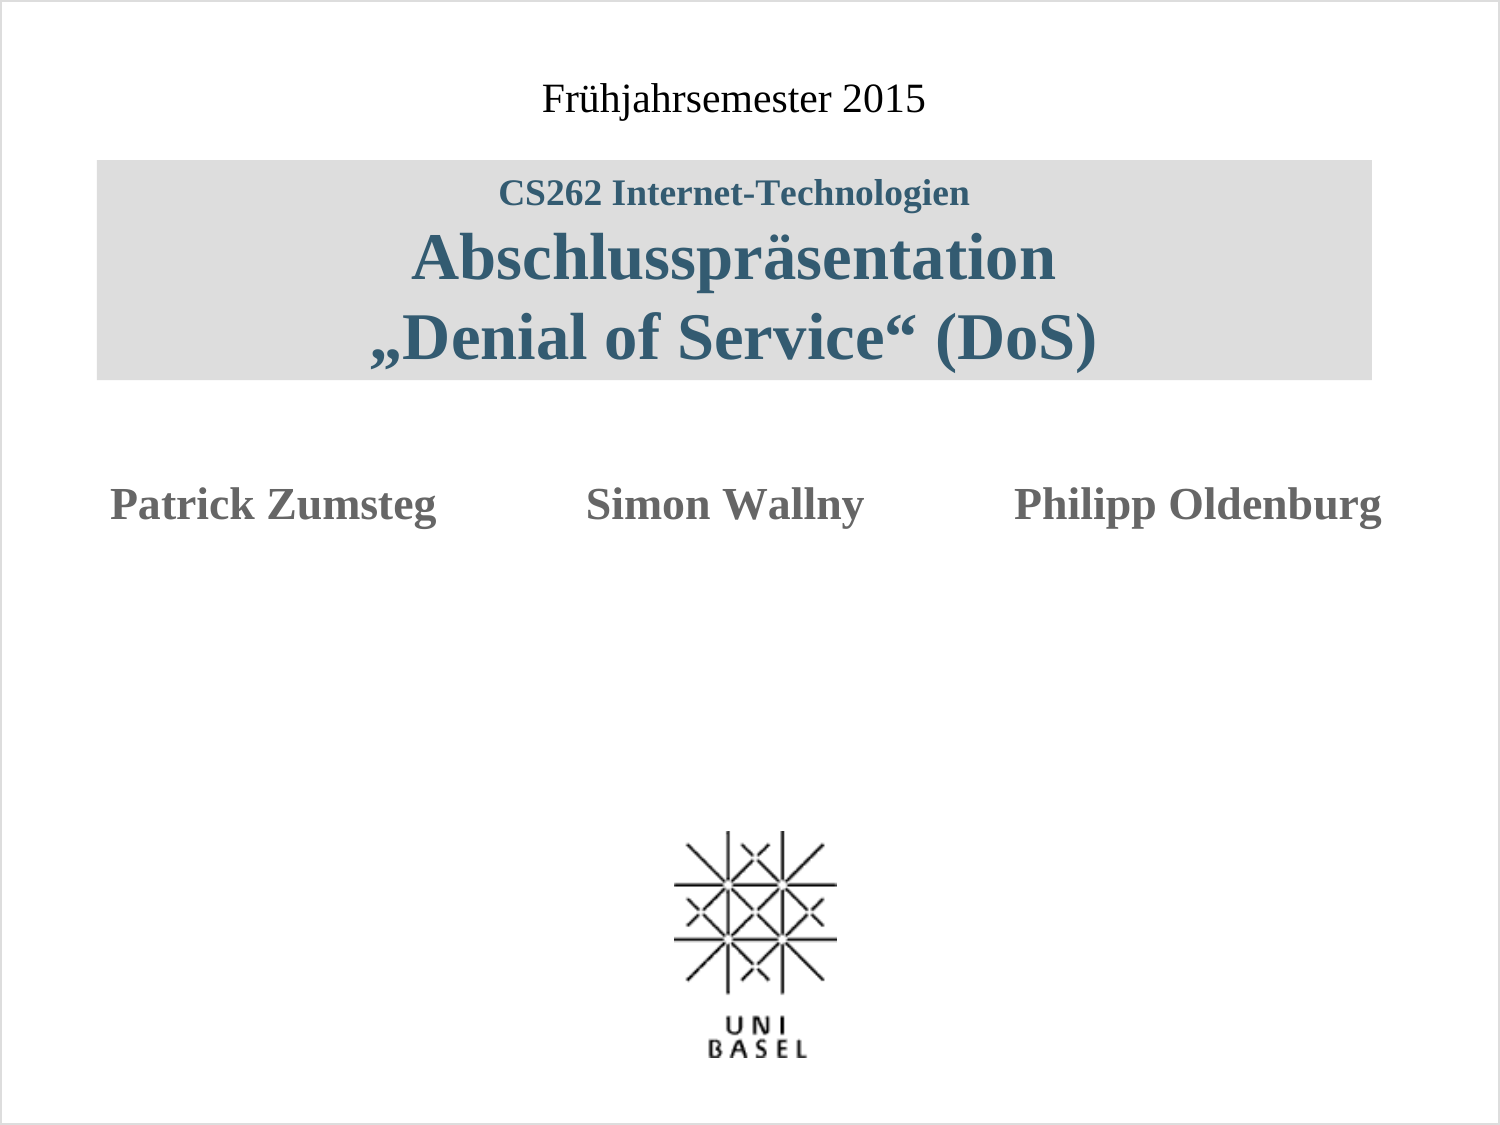

Frühjahrsemester 2015
CS262 Internet-Technologien
Abschlusspräsentation
„Denial of Service“ (DoS)
Patrick Zumsteg Simon Wallny Philipp Oldenburg